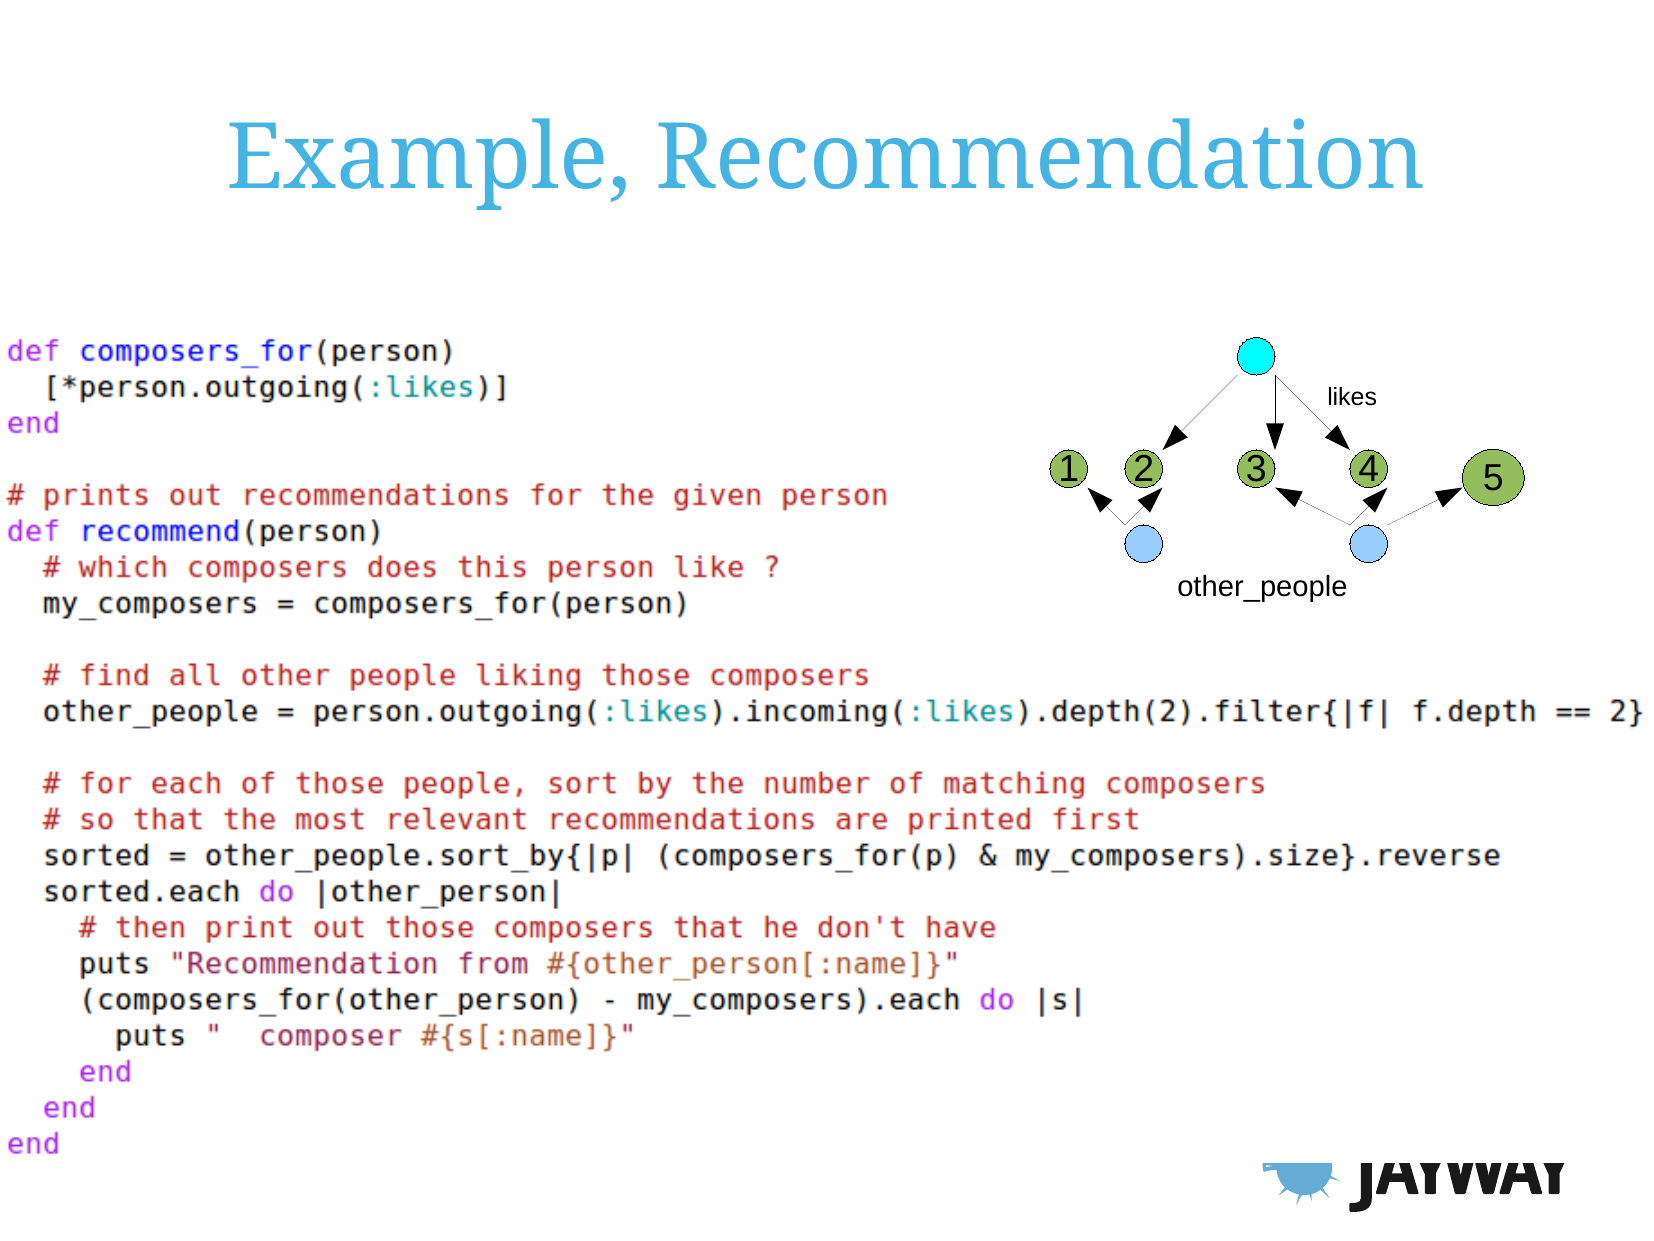

# Example, Recommendation
likes
5
1
2
3
4
other_people